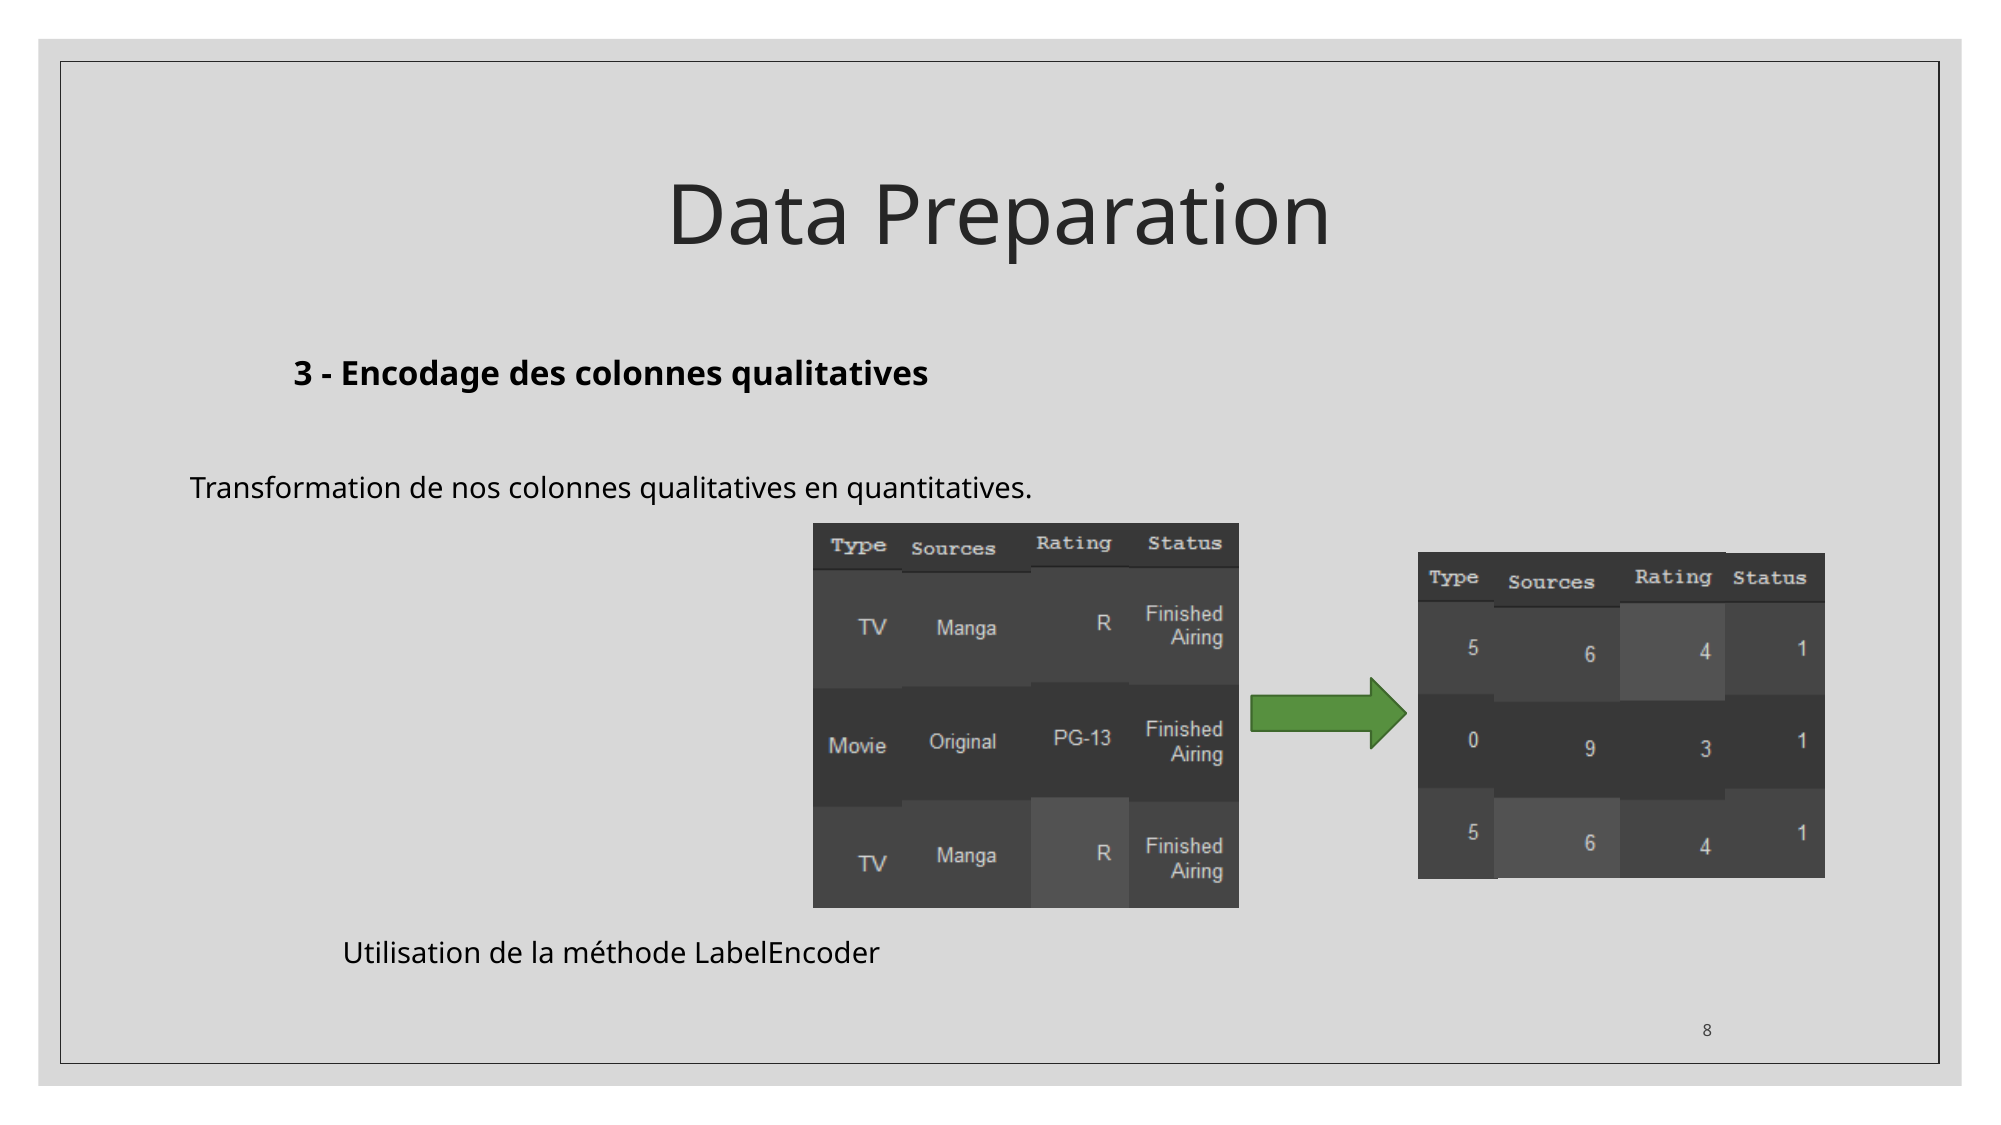

# Data Preparation
3 - Encodage des colonnes qualitatives
Transformation de nos colonnes qualitatives en quantitatives.
Utilisation de la méthode LabelEncoder